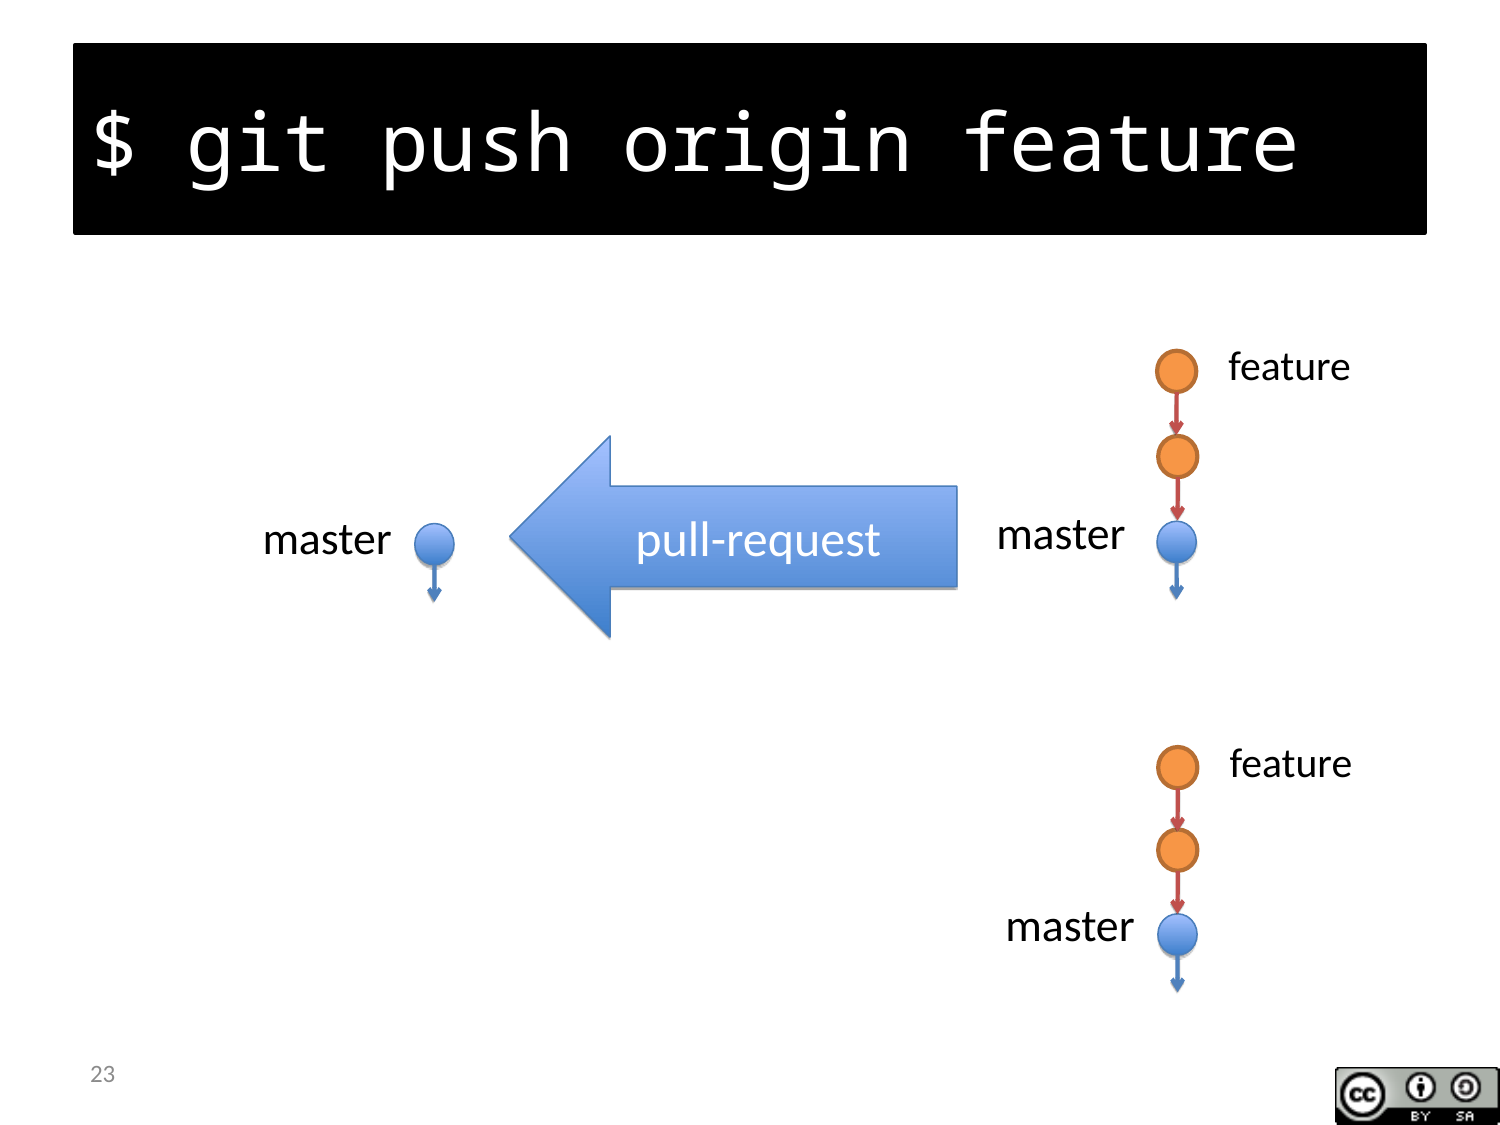

# $ git push origin feature
feature
pull-request
master
master
feature
master